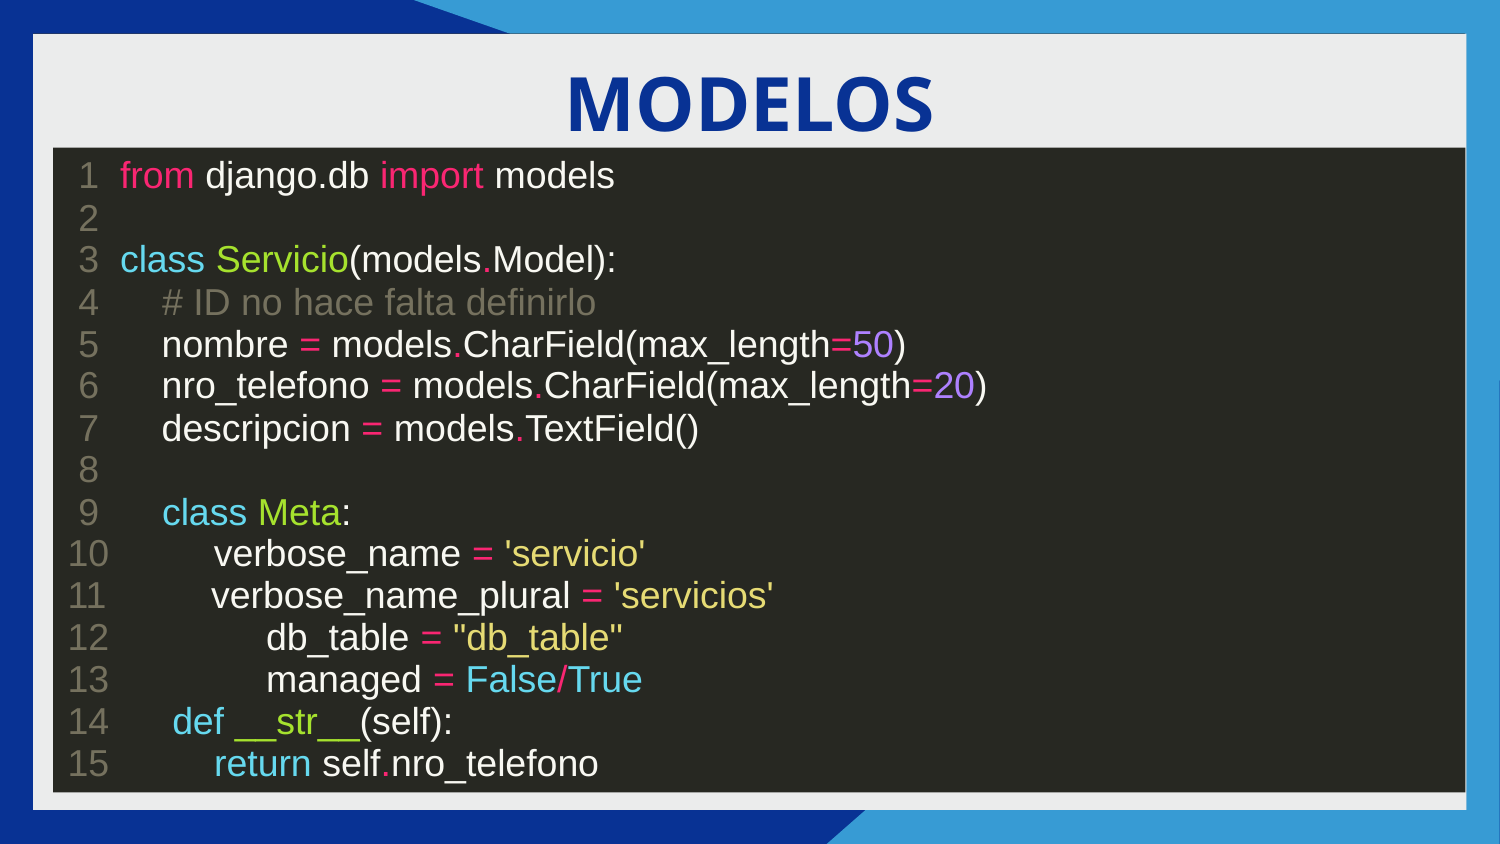

# MODELOS
 1 from django.db import models
 2
 3 class Servicio(models.Model):
 4 # ID no hace falta definirlo
 5 nombre = models.CharField(max_length=50)
 6 nro_telefono = models.CharField(max_length=20)
 7 descripcion = models.TextField()
 8
 9 class Meta:
10 verbose_name = 'servicio'
11 verbose_name_plural = 'servicios'
12 db_table = "db_table"
13 managed = False/True
14 def __str__(self):
15 return self.nro_telefono